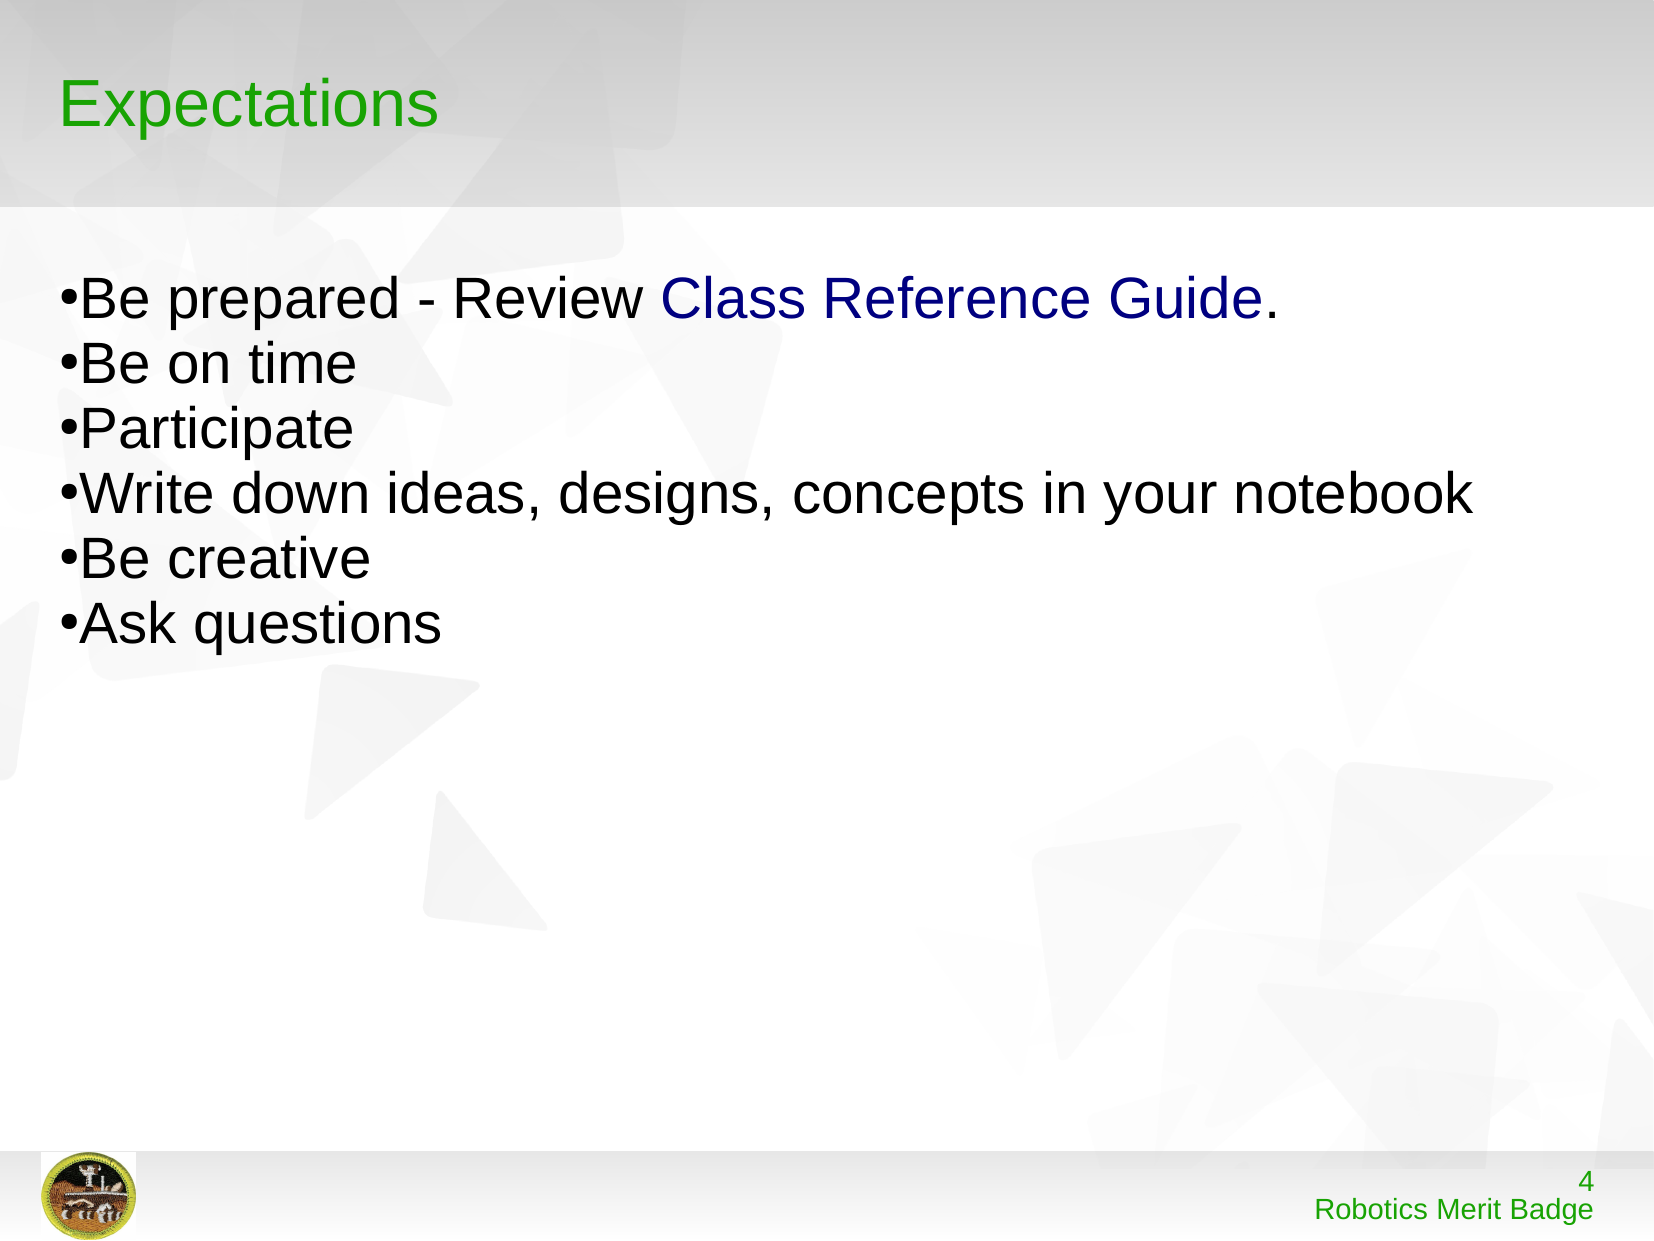

# Expectations
Be prepared - Review Class Reference Guide.
Be on time
Participate
Write down ideas, designs, concepts in your notebook
Be creative
Ask questions
4
Robotics Merit Badge